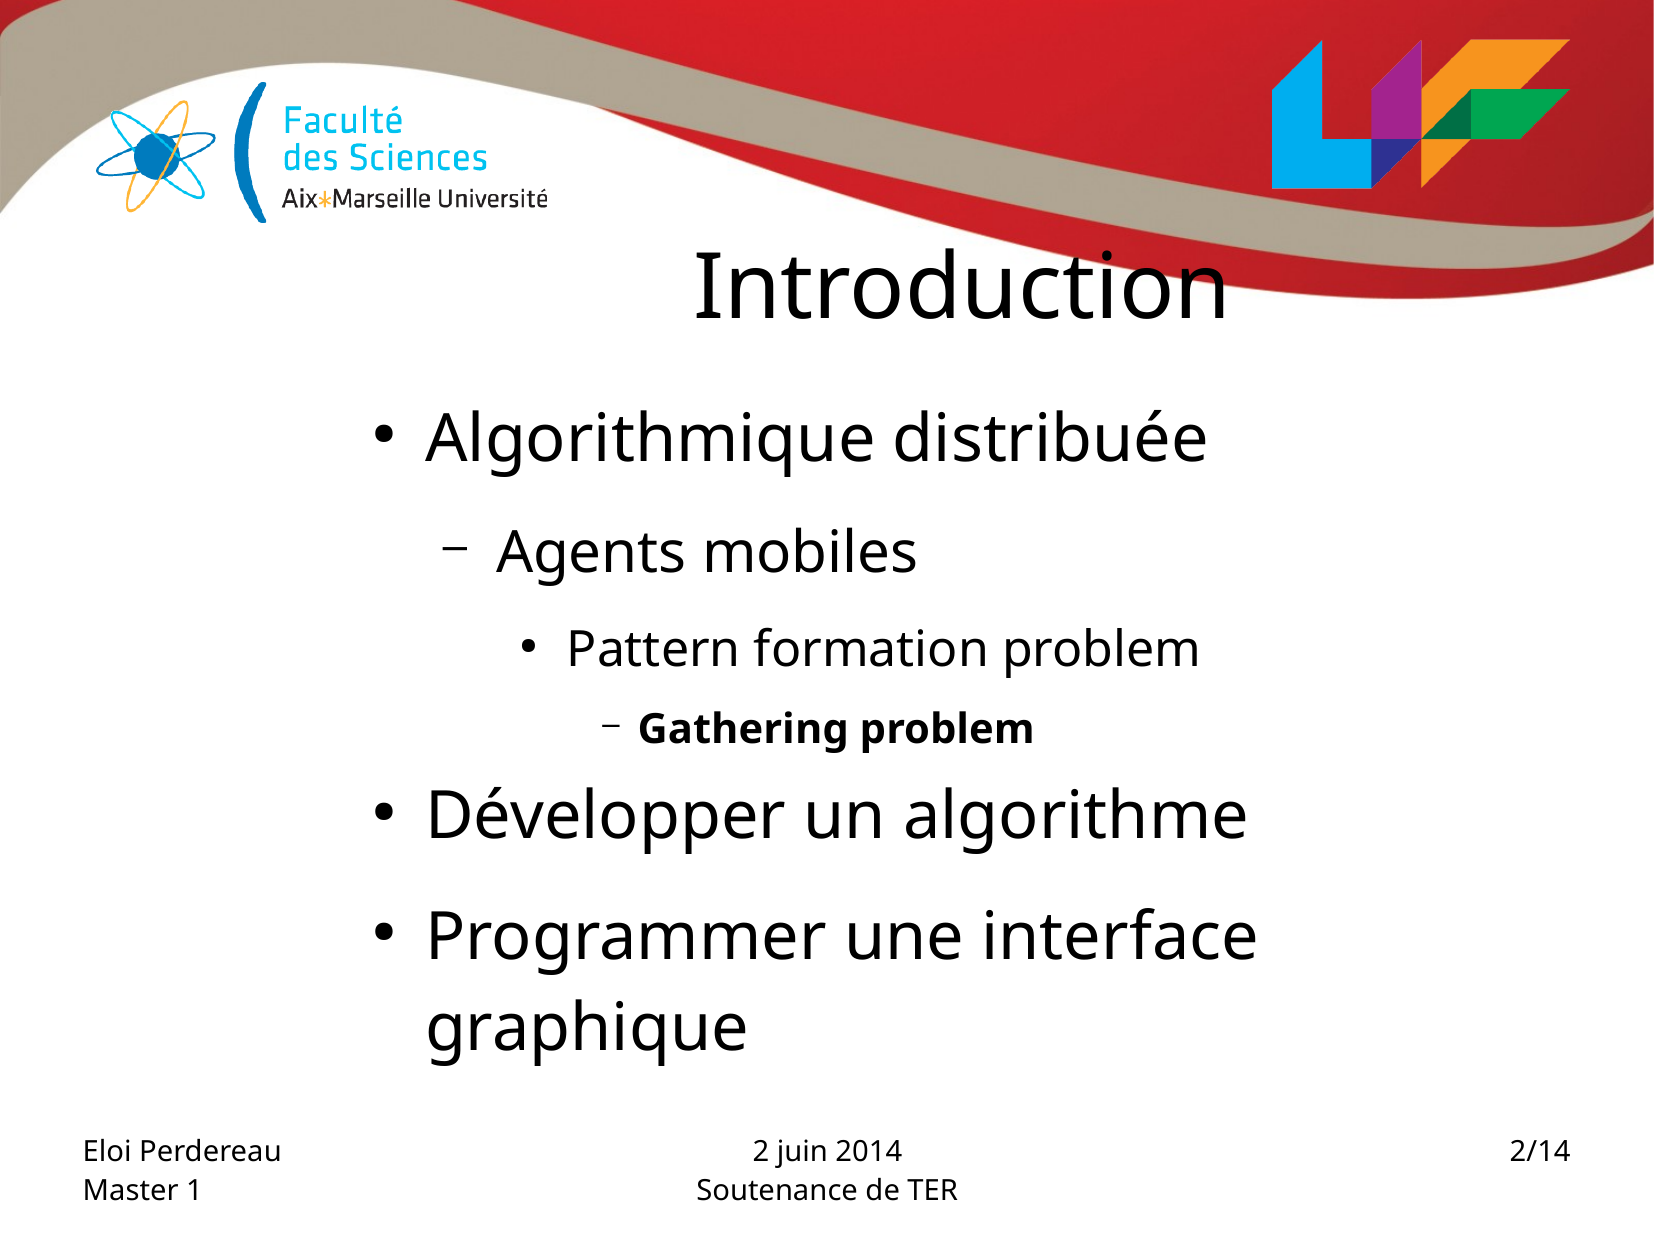

# Introduction
Algorithmique distribuée
Agents mobiles
Pattern formation problem
Gathering problem
Développer un algorithme
Programmer une interface graphique
2